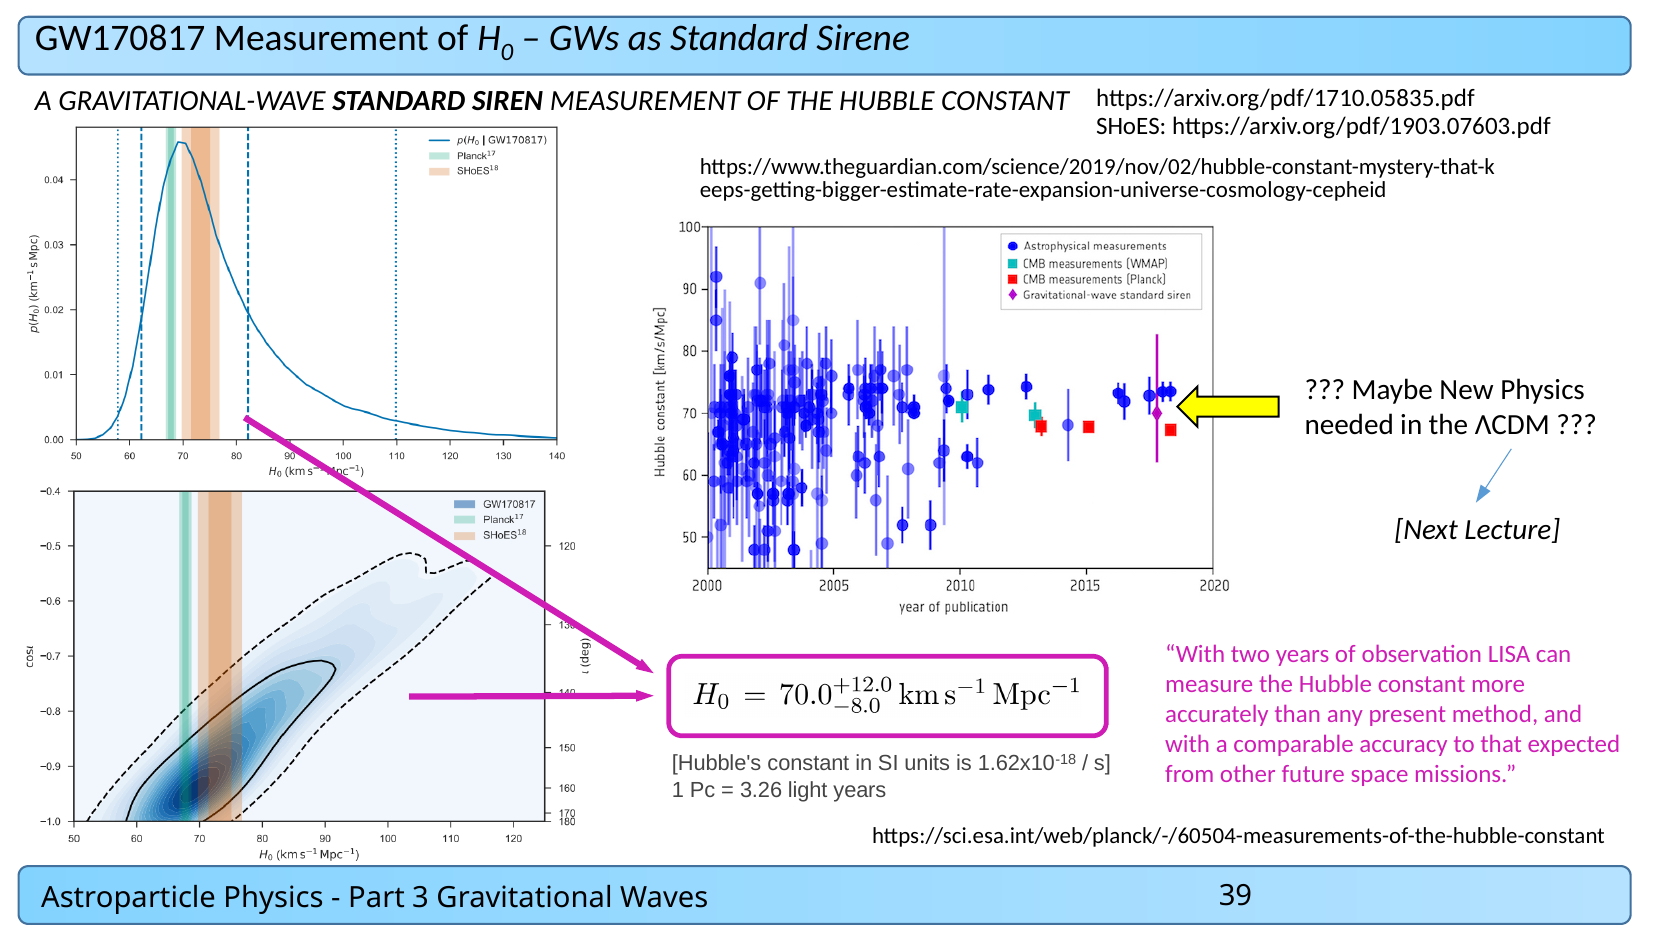

GW170817 Measurement of H0 – GWs as Standard Sirene
A GRAVITATIONAL-WAVE STANDARD SIREN MEASUREMENT OF THE HUBBLE CONSTANT
https://arxiv.org/pdf/1710.05835.pdf
SHoES: https://arxiv.org/pdf/1903.07603.pdf
https://www.theguardian.com/science/2019/nov/02/hubble-constant-mystery-that-keeps-getting-bigger-estimate-rate-expansion-universe-cosmology-cepheid
??? Maybe New Physics needed in the ΛCDM ???
[Next Lecture]
“With two years of observation LISA can measure the Hubble constant more accurately than any present method, and with a comparable accuracy to that expected from other future space missions.”
[Hubble's constant in SI units is 1.62x10-18 / s]
1 Pc = 3.26 light years
https://sci.esa.int/web/planck/-/60504-measurements-of-the-hubble-constant
Astroparticle Physics - Part 3 Gravitational Waves